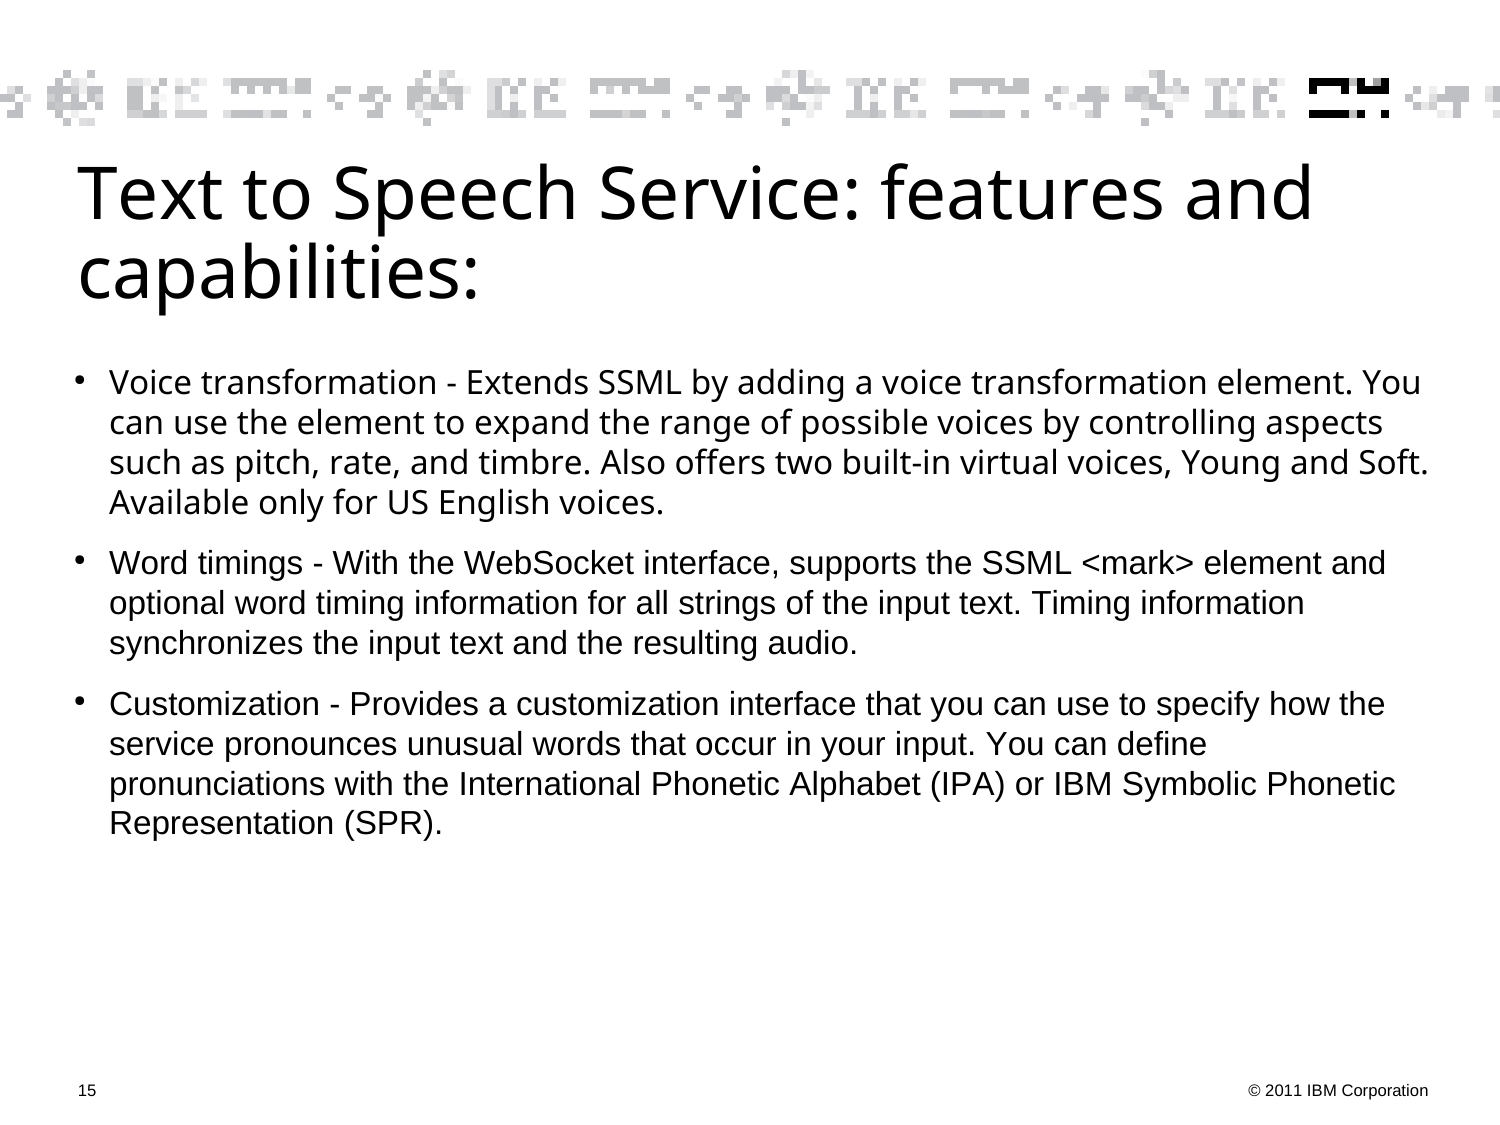

# Text to Speech Service: features and capabilities:
Voice transformation - Extends SSML by adding a voice transformation element. You can use the element to expand the range of possible voices by controlling aspects such as pitch, rate, and timbre. Also offers two built-in virtual voices, Young and Soft. Available only for US English voices.
Word timings - With the WebSocket interface, supports the SSML <mark> element and optional word timing information for all strings of the input text. Timing information synchronizes the input text and the resulting audio.
Customization - Provides a customization interface that you can use to specify how the service pronounces unusual words that occur in your input. You can define pronunciations with the International Phonetic Alphabet (IPA) or IBM Symbolic Phonetic Representation (SPR).
15